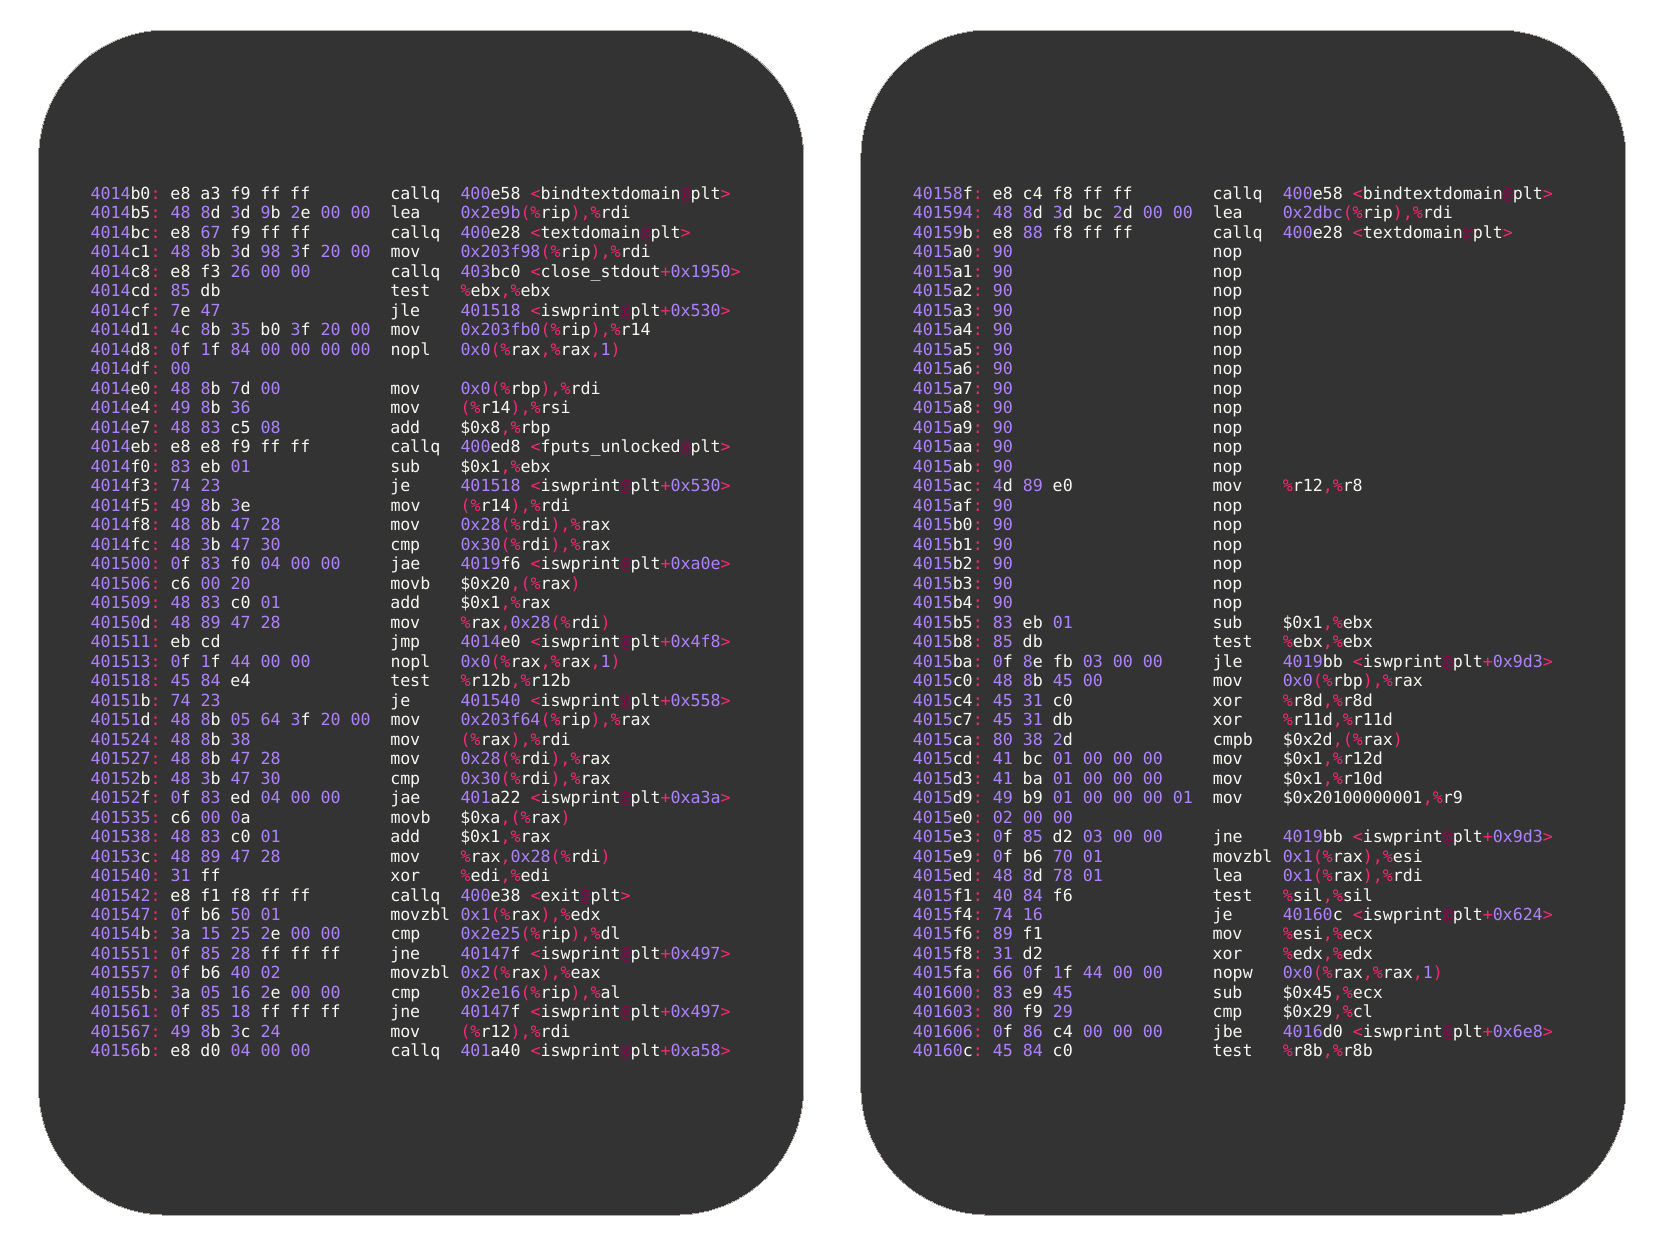

4014b0: e8 a3 f9 ff ff callq 400e58 <bindtextdomain@plt>
4014b5: 48 8d 3d 9b 2e 00 00 lea 0x2e9b(%rip),%rdi
4014bc: e8 67 f9 ff ff callq 400e28 <textdomain@plt>
4014c1: 48 8b 3d 98 3f 20 00 mov 0x203f98(%rip),%rdi
4014c8: e8 f3 26 00 00 callq 403bc0 <close_stdout+0x1950>
4014cd: 85 db test %ebx,%ebx
4014cf: 7e 47 jle 401518 <iswprint@plt+0x530>
4014d1: 4c 8b 35 b0 3f 20 00 mov 0x203fb0(%rip),%r14
4014d8: 0f 1f 84 00 00 00 00 nopl 0x0(%rax,%rax,1)
4014df: 00
4014e0: 48 8b 7d 00 mov 0x0(%rbp),%rdi
4014e4: 49 8b 36 mov (%r14),%rsi
4014e7: 48 83 c5 08 add $0x8,%rbp
4014eb: e8 e8 f9 ff ff callq 400ed8 <fputs_unlocked@plt>
4014f0: 83 eb 01 sub $0x1,%ebx
4014f3: 74 23 je 401518 <iswprint@plt+0x530>
4014f5: 49 8b 3e mov (%r14),%rdi
4014f8: 48 8b 47 28 mov 0x28(%rdi),%rax
4014fc: 48 3b 47 30 cmp 0x30(%rdi),%rax
401500: 0f 83 f0 04 00 00 jae 4019f6 <iswprint@plt+0xa0e>
401506: c6 00 20 movb $0x20,(%rax)
401509: 48 83 c0 01 add $0x1,%rax
40150d: 48 89 47 28 mov %rax,0x28(%rdi)
401511: eb cd jmp 4014e0 <iswprint@plt+0x4f8>
401513: 0f 1f 44 00 00 nopl 0x0(%rax,%rax,1)
401518: 45 84 e4 test %r12b,%r12b
40151b: 74 23 je 401540 <iswprint@plt+0x558>
40151d: 48 8b 05 64 3f 20 00 mov 0x203f64(%rip),%rax
401524: 48 8b 38 mov (%rax),%rdi
401527: 48 8b 47 28 mov 0x28(%rdi),%rax
40152b: 48 3b 47 30 cmp 0x30(%rdi),%rax
40152f: 0f 83 ed 04 00 00 jae 401a22 <iswprint@plt+0xa3a>
401535: c6 00 0a movb $0xa,(%rax)
401538: 48 83 c0 01 add $0x1,%rax
40153c: 48 89 47 28 mov %rax,0x28(%rdi)
401540: 31 ff xor %edi,%edi
401542: e8 f1 f8 ff ff callq 400e38 <exit@plt>
401547: 0f b6 50 01 movzbl 0x1(%rax),%edx
40154b: 3a 15 25 2e 00 00 cmp 0x2e25(%rip),%dl
401551: 0f 85 28 ff ff ff jne 40147f <iswprint@plt+0x497>
401557: 0f b6 40 02 movzbl 0x2(%rax),%eax
40155b: 3a 05 16 2e 00 00 cmp 0x2e16(%rip),%al
401561: 0f 85 18 ff ff ff jne 40147f <iswprint@plt+0x497>
401567: 49 8b 3c 24 mov (%r12),%rdi
40156b: e8 d0 04 00 00 callq 401a40 <iswprint@plt+0xa58>
40158f: e8 c4 f8 ff ff callq 400e58 <bindtextdomain@plt>
401594: 48 8d 3d bc 2d 00 00 lea 0x2dbc(%rip),%rdi
40159b: e8 88 f8 ff ff callq 400e28 <textdomain@plt>
4015a0: 90 nop
4015a1: 90 nop
4015a2: 90 nop
4015a3: 90 nop
4015a4: 90 nop
4015a5: 90 nop
4015a6: 90 nop
4015a7: 90 nop
4015a8: 90 nop
4015a9: 90 nop
4015aa: 90 nop
4015ab: 90 nop
4015ac: 4d 89 e0 mov %r12,%r8
4015af: 90 nop
4015b0: 90 nop
4015b1: 90 nop
4015b2: 90 nop
4015b3: 90 nop
4015b4: 90 nop
4015b5: 83 eb 01 sub $0x1,%ebx
4015b8: 85 db test %ebx,%ebx
4015ba: 0f 8e fb 03 00 00 jle 4019bb <iswprint@plt+0x9d3>
4015c0: 48 8b 45 00 mov 0x0(%rbp),%rax
4015c4: 45 31 c0 xor %r8d,%r8d
4015c7: 45 31 db xor %r11d,%r11d
4015ca: 80 38 2d cmpb $0x2d,(%rax)
4015cd: 41 bc 01 00 00 00 mov $0x1,%r12d
4015d3: 41 ba 01 00 00 00 mov $0x1,%r10d
4015d9: 49 b9 01 00 00 00 01 mov $0x20100000001,%r9
4015e0: 02 00 00
4015e3: 0f 85 d2 03 00 00 jne 4019bb <iswprint@plt+0x9d3>
4015e9: 0f b6 70 01 movzbl 0x1(%rax),%esi
4015ed: 48 8d 78 01 lea 0x1(%rax),%rdi
4015f1: 40 84 f6 test %sil,%sil
4015f4: 74 16 je 40160c <iswprint@plt+0x624>
4015f6: 89 f1 mov %esi,%ecx
4015f8: 31 d2 xor %edx,%edx
4015fa: 66 0f 1f 44 00 00 nopw 0x0(%rax,%rax,1)
401600: 83 e9 45 sub $0x45,%ecx
401603: 80 f9 29 cmp $0x29,%cl
401606: 0f 86 c4 00 00 00 jbe 4016d0 <iswprint@plt+0x6e8>
40160c: 45 84 c0 test %r8b,%r8b